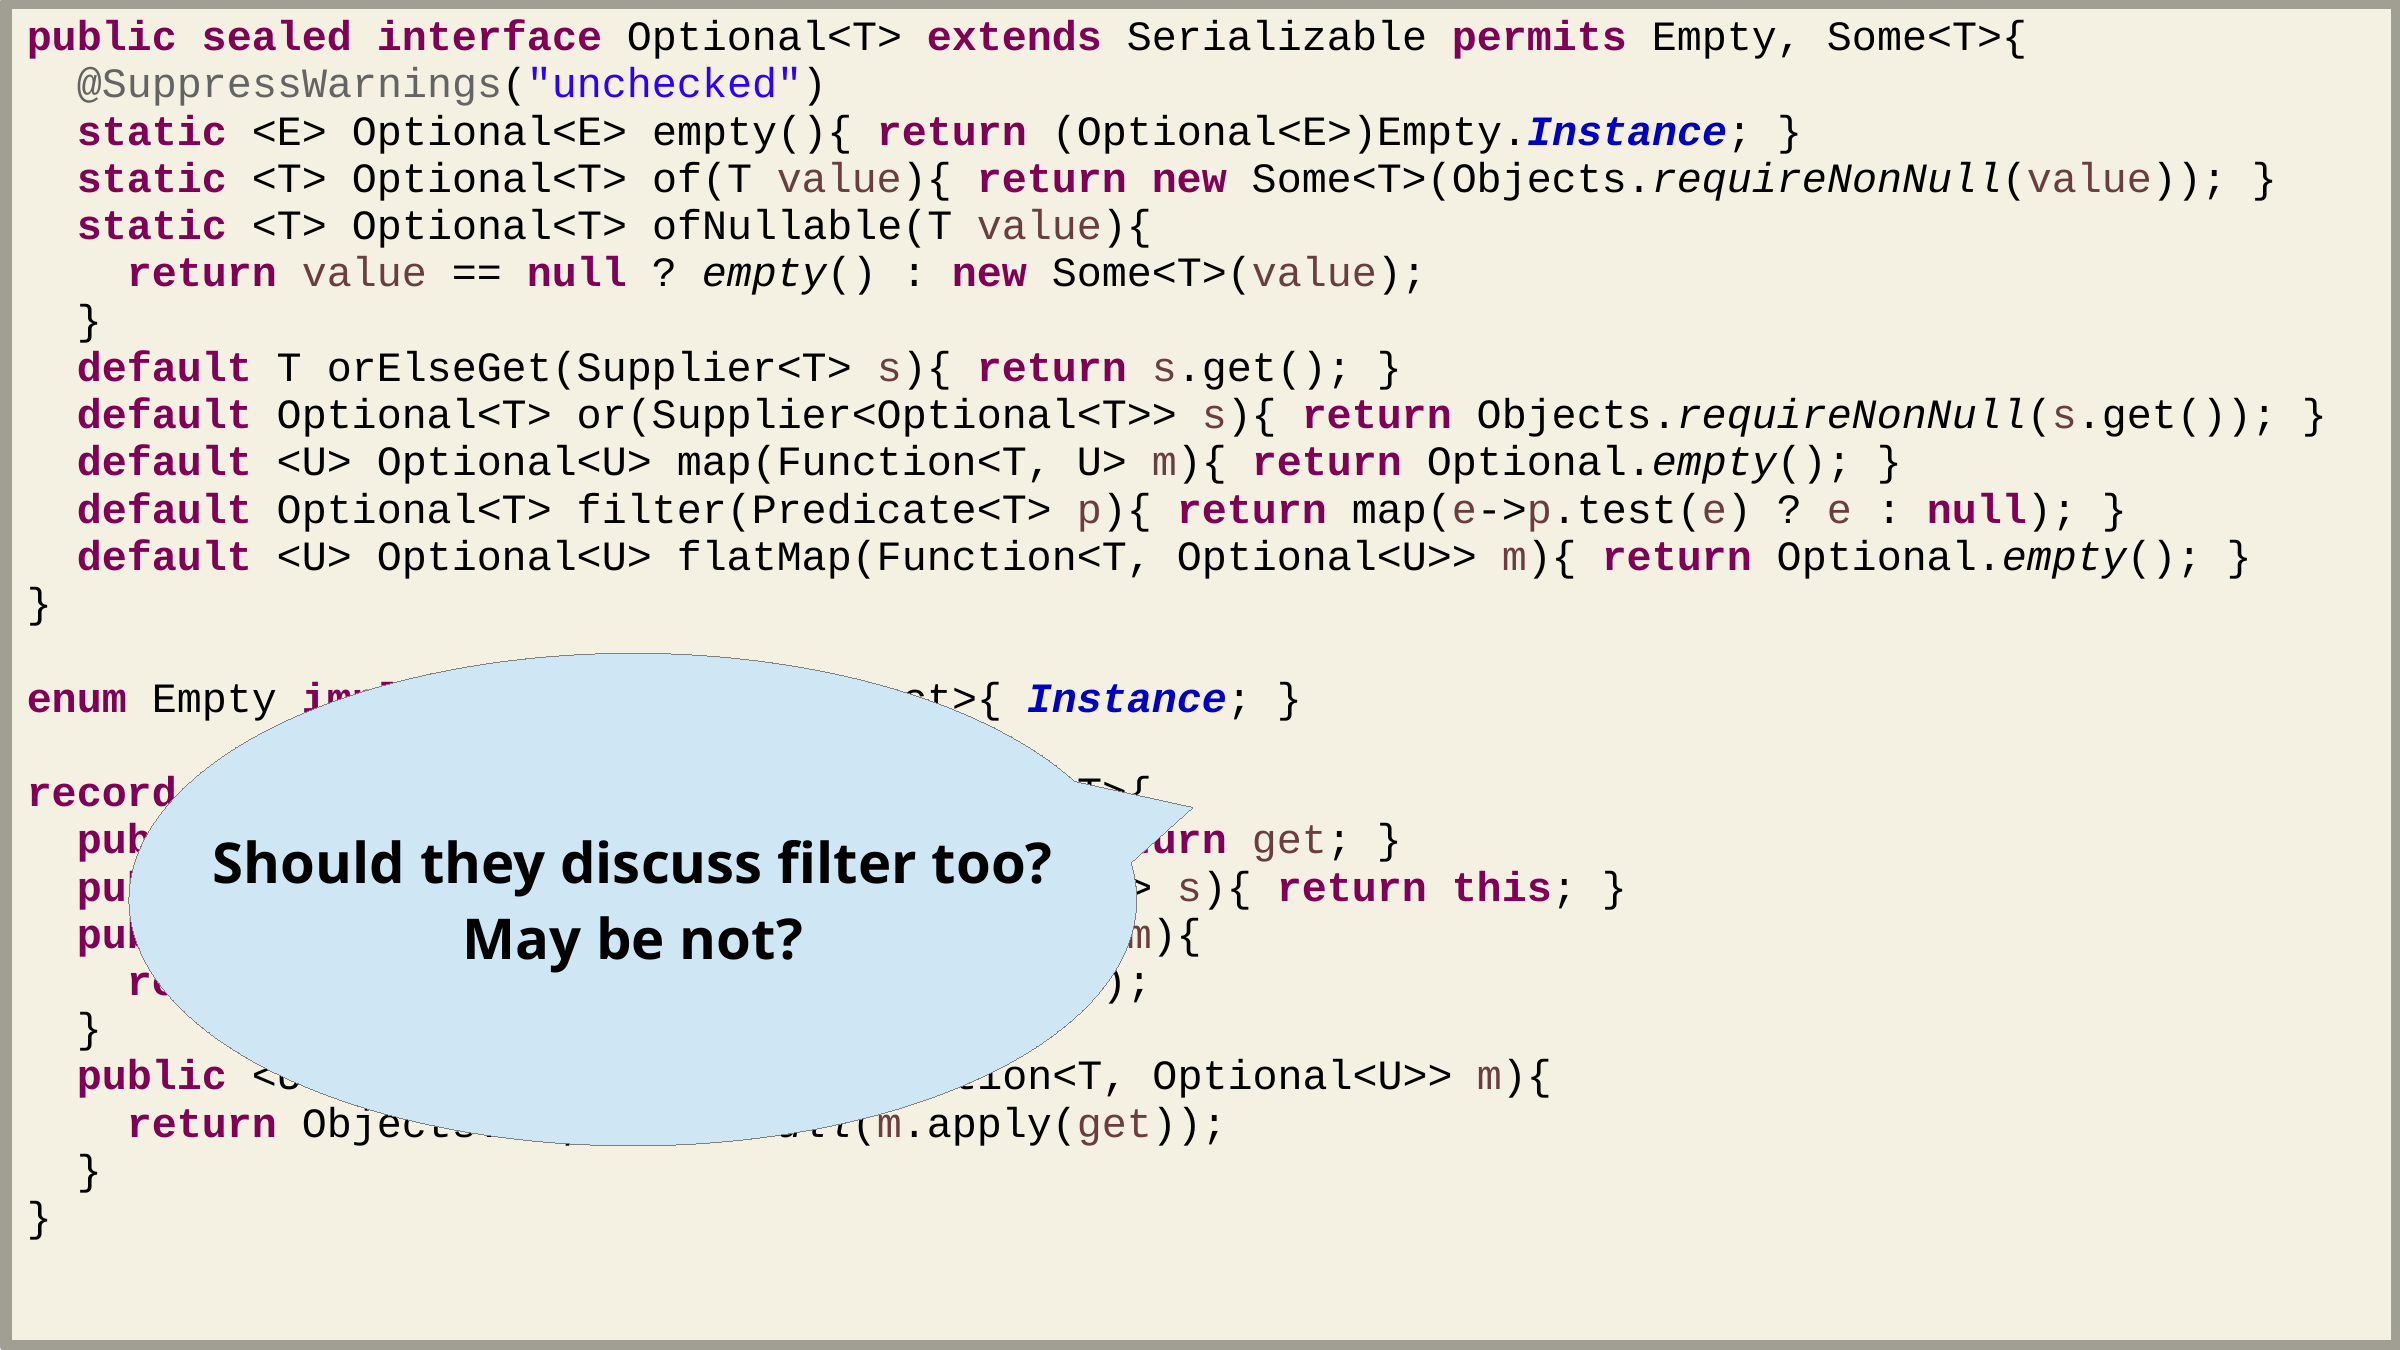

public sealed interface Optional<T> extends Serializable permits Empty, Some<T>{
 @SuppressWarnings("unchecked")
 static <E> Optional<E> empty(){ return (Optional<E>)Empty.Instance; }
 static <T> Optional<T> of(T value){ return new Some<T>(Objects.requireNonNull(value)); }
 static <T> Optional<T> ofNullable(T value){
 return value == null ? empty() : new Some<T>(value);
 }
 default T orElseGet(Supplier<T> s){ return s.get(); }
 default Optional<T> or(Supplier<Optional<T>> s){ return Objects.requireNonNull(s.get()); }
 default <U> Optional<U> map(Function<T, U> m){ return Optional.empty(); }
 default Optional<T> filter(Predicate<T> p){ return map(e->p.test(e) ? e : null); }
 default <U> Optional<U> flatMap(Function<T, Optional<U>> m){ return Optional.empty(); }
}
enum Empty implements Optional<Object>{ Instance; }
record Some<T>(T get) implements Optional<T>{
 public T orElseGet(Supplier<T> unused){ return get; }
 public Optional<T> or(Supplier<Optional<T>> s){ return this; }
 public <U> Optional<U> map(Function<T, U> m){
 return Optional.ofNullable(m.apply(get));
 }
 public <U> Optional<U> flatMap(Function<T, Optional<U>> m){
 return Objects.requireNonNull(m.apply(get));
 }
}
Should they discuss filter too?
May be not?